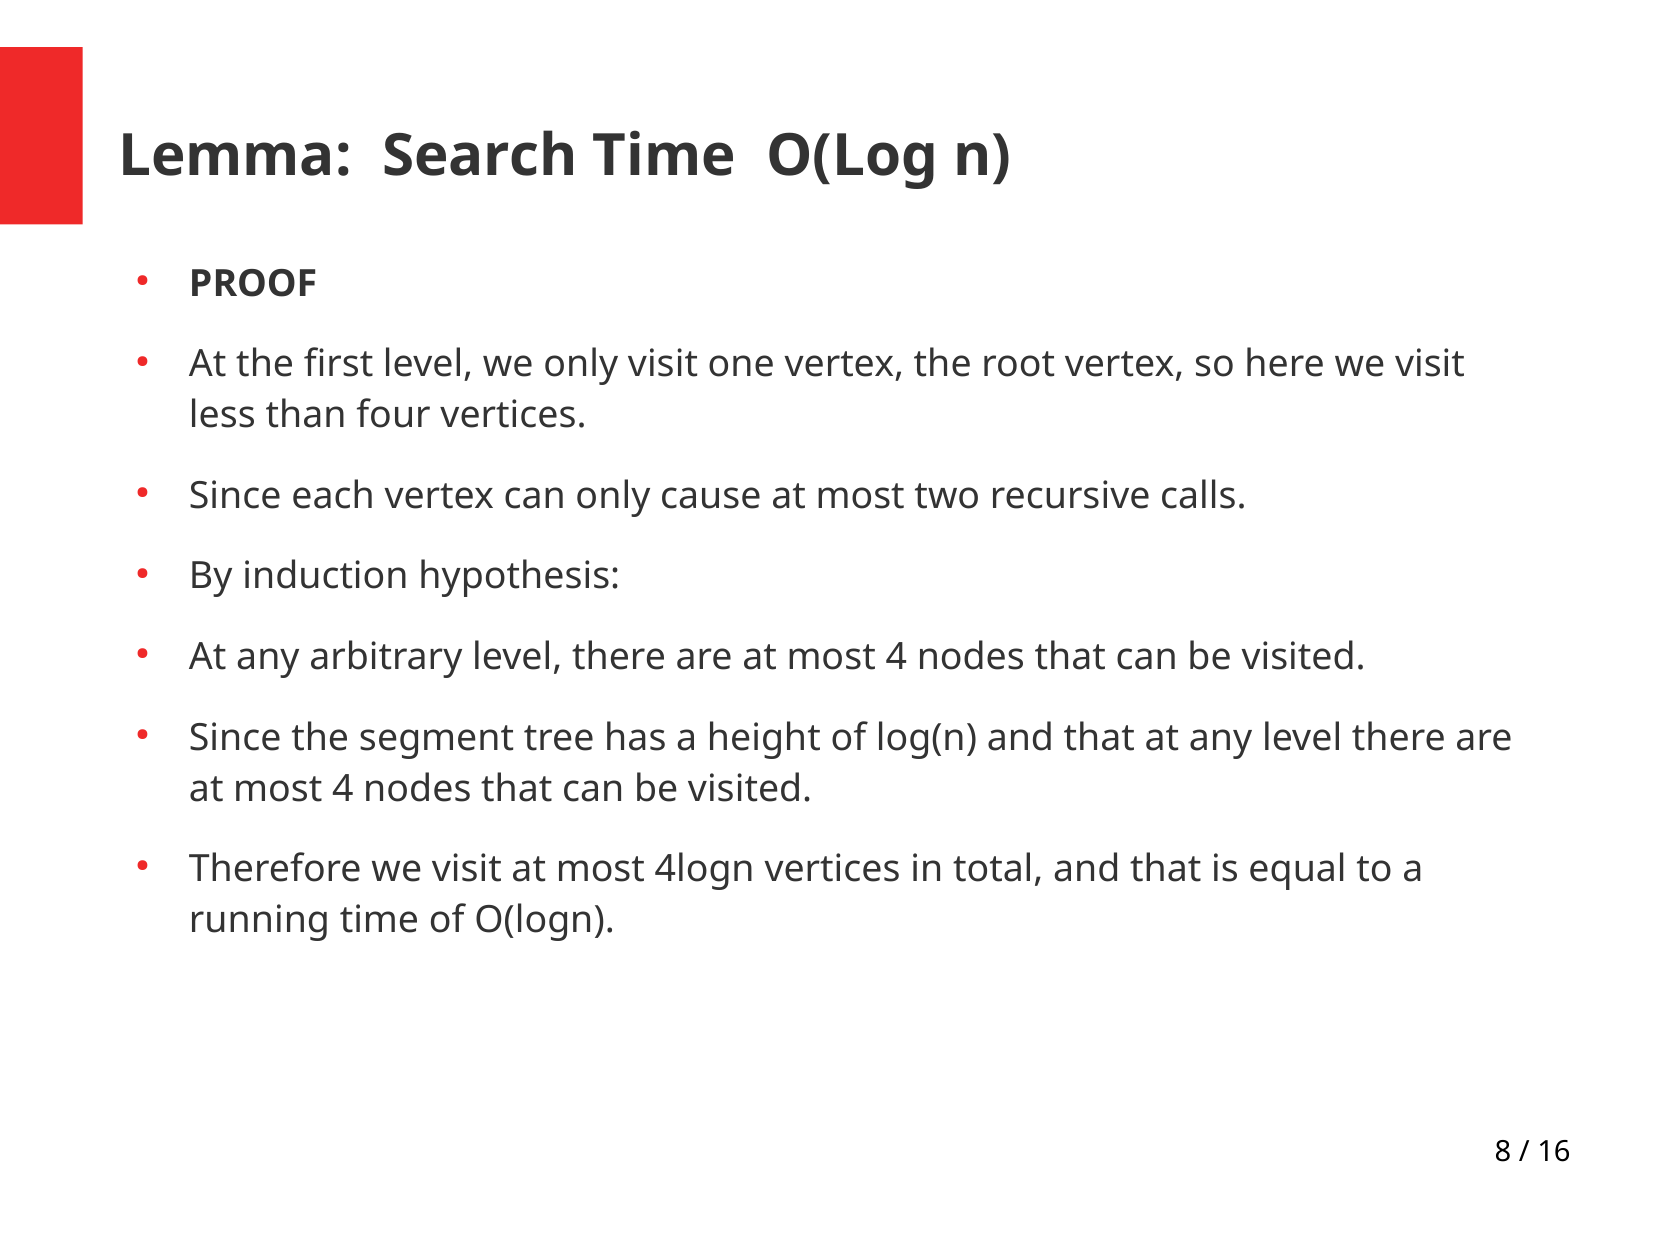

# Lemma: Search Time O(Log n)
PROOF
At the first level, we only visit one vertex, the root vertex, so here we visit less than four vertices.
Since each vertex can only cause at most two recursive calls.
By induction hypothesis:
At any arbitrary level, there are at most 4 nodes that can be visited.
Since the segment tree has a height of log(n) and that at any level there are at most 4 nodes that can be visited.
Therefore we visit at most 4logn vertices in total, and that is equal to a running time of O(logn).
8